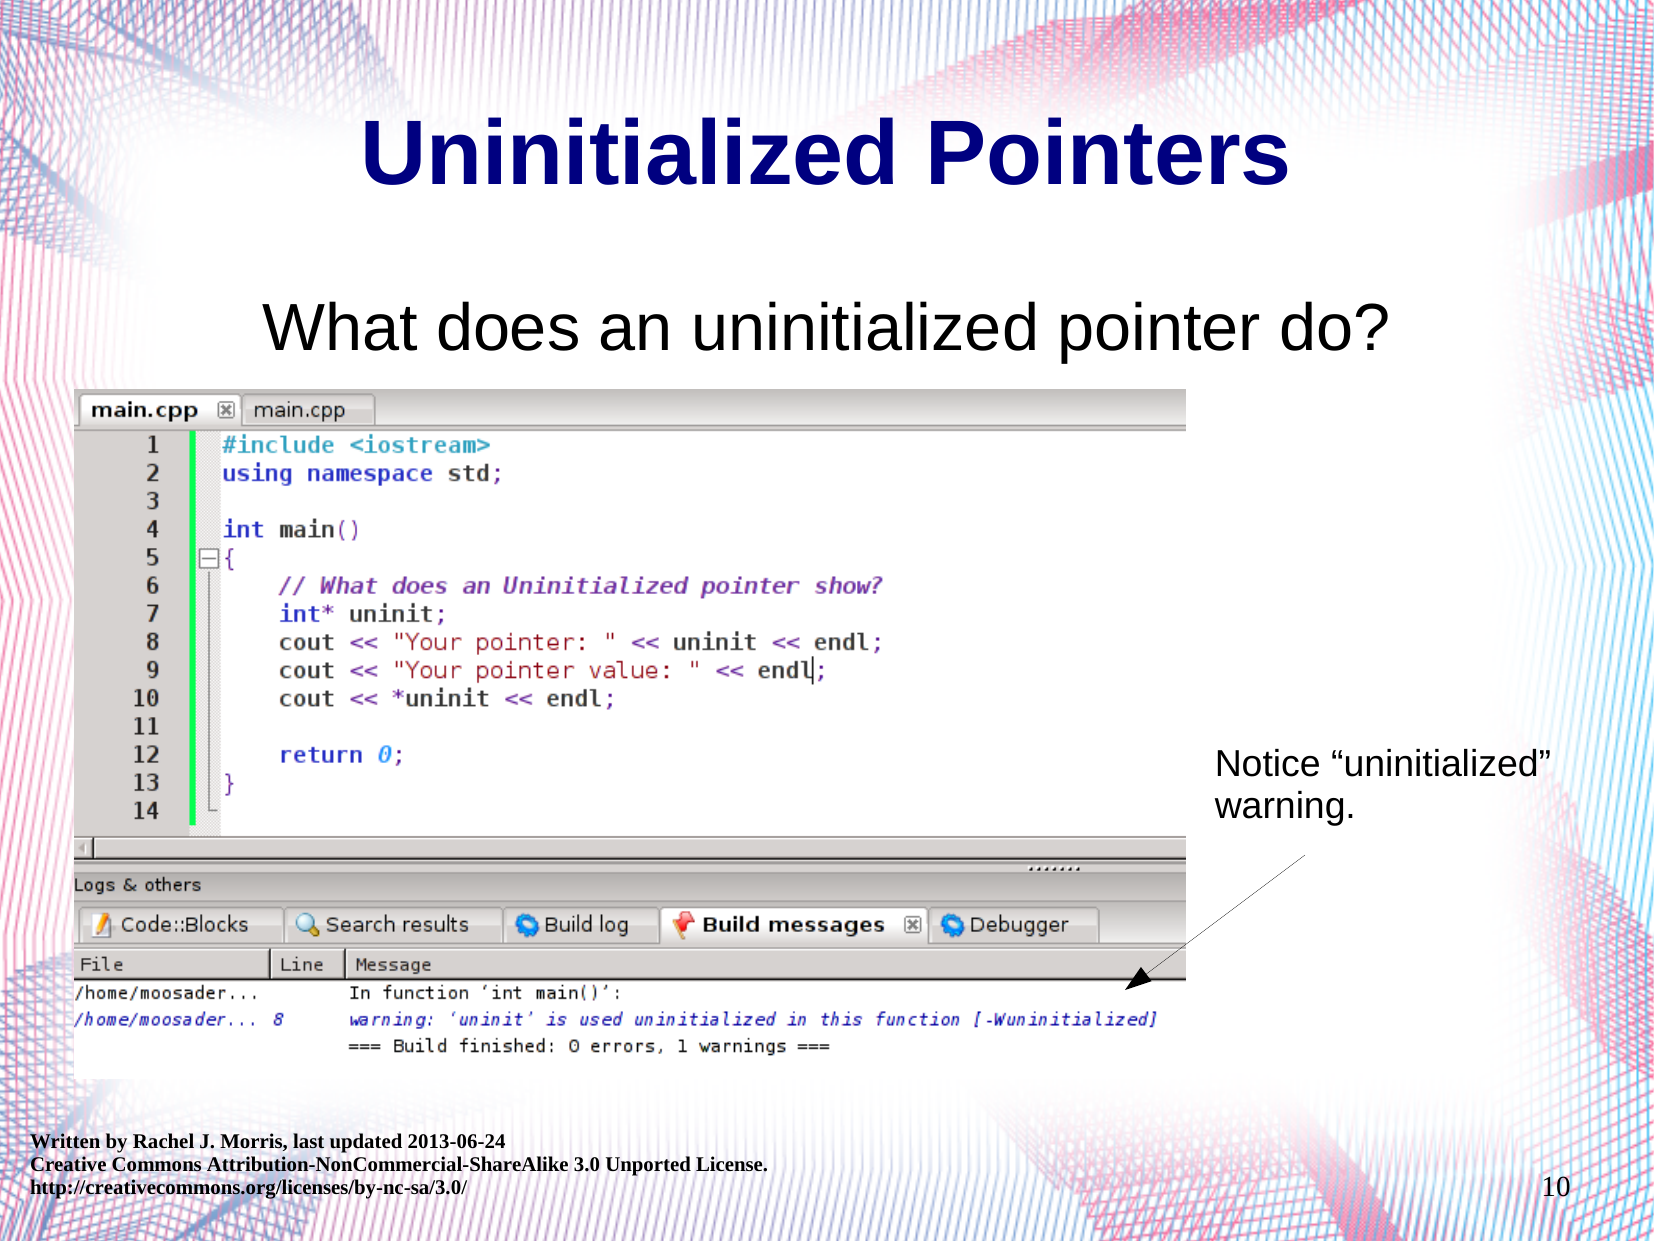

# Uninitialized Pointers
What does an uninitialized pointer do?
Notice “uninitialized” warning.
10